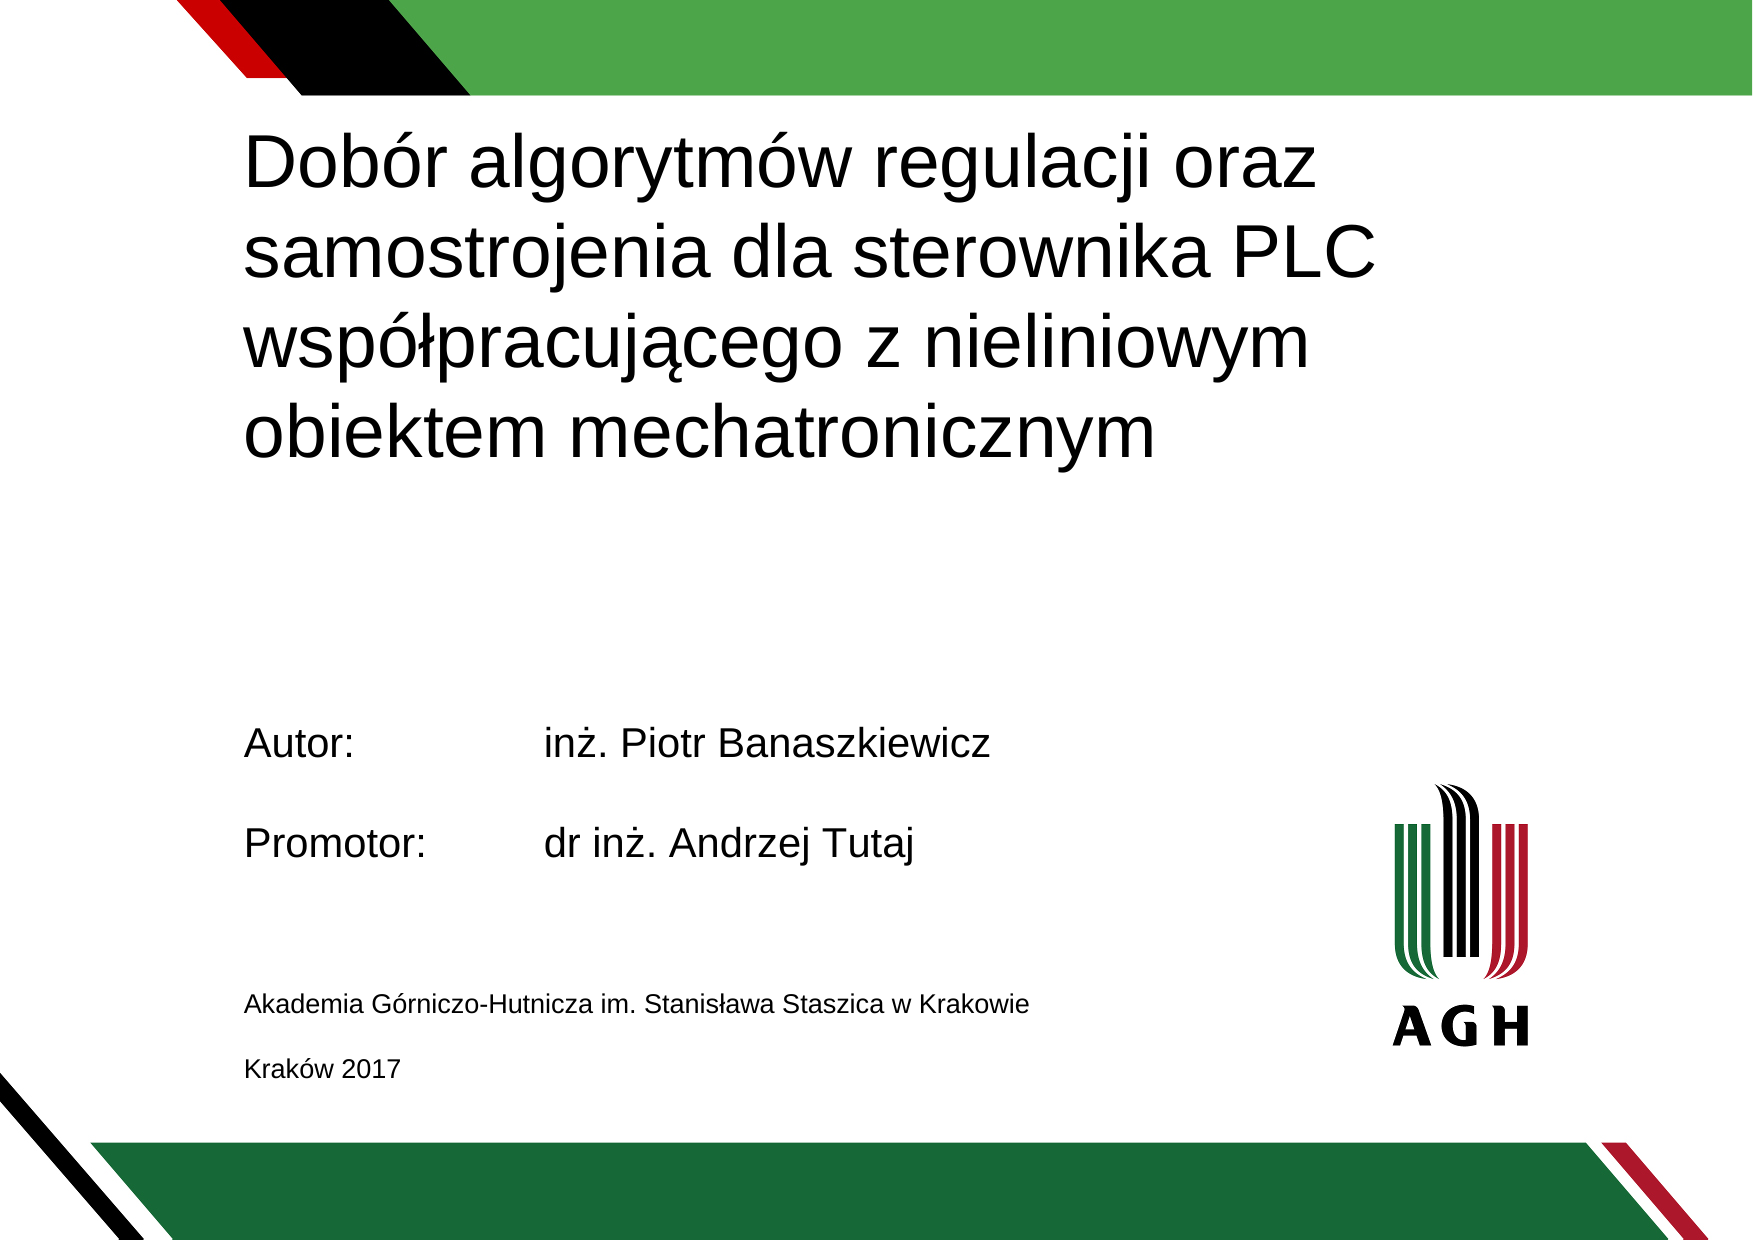

Dobór algorytmów regulacji oraz samostrojenia dla sterownika PLC współpracującego z nieliniowym obiektem mechatronicznym
Autor:		inż. Piotr Banaszkiewicz
Promotor:	dr inż. Andrzej Tutaj
Akademia Górniczo-Hutnicza im. Stanisława Staszica w Krakowie
Kraków 2017